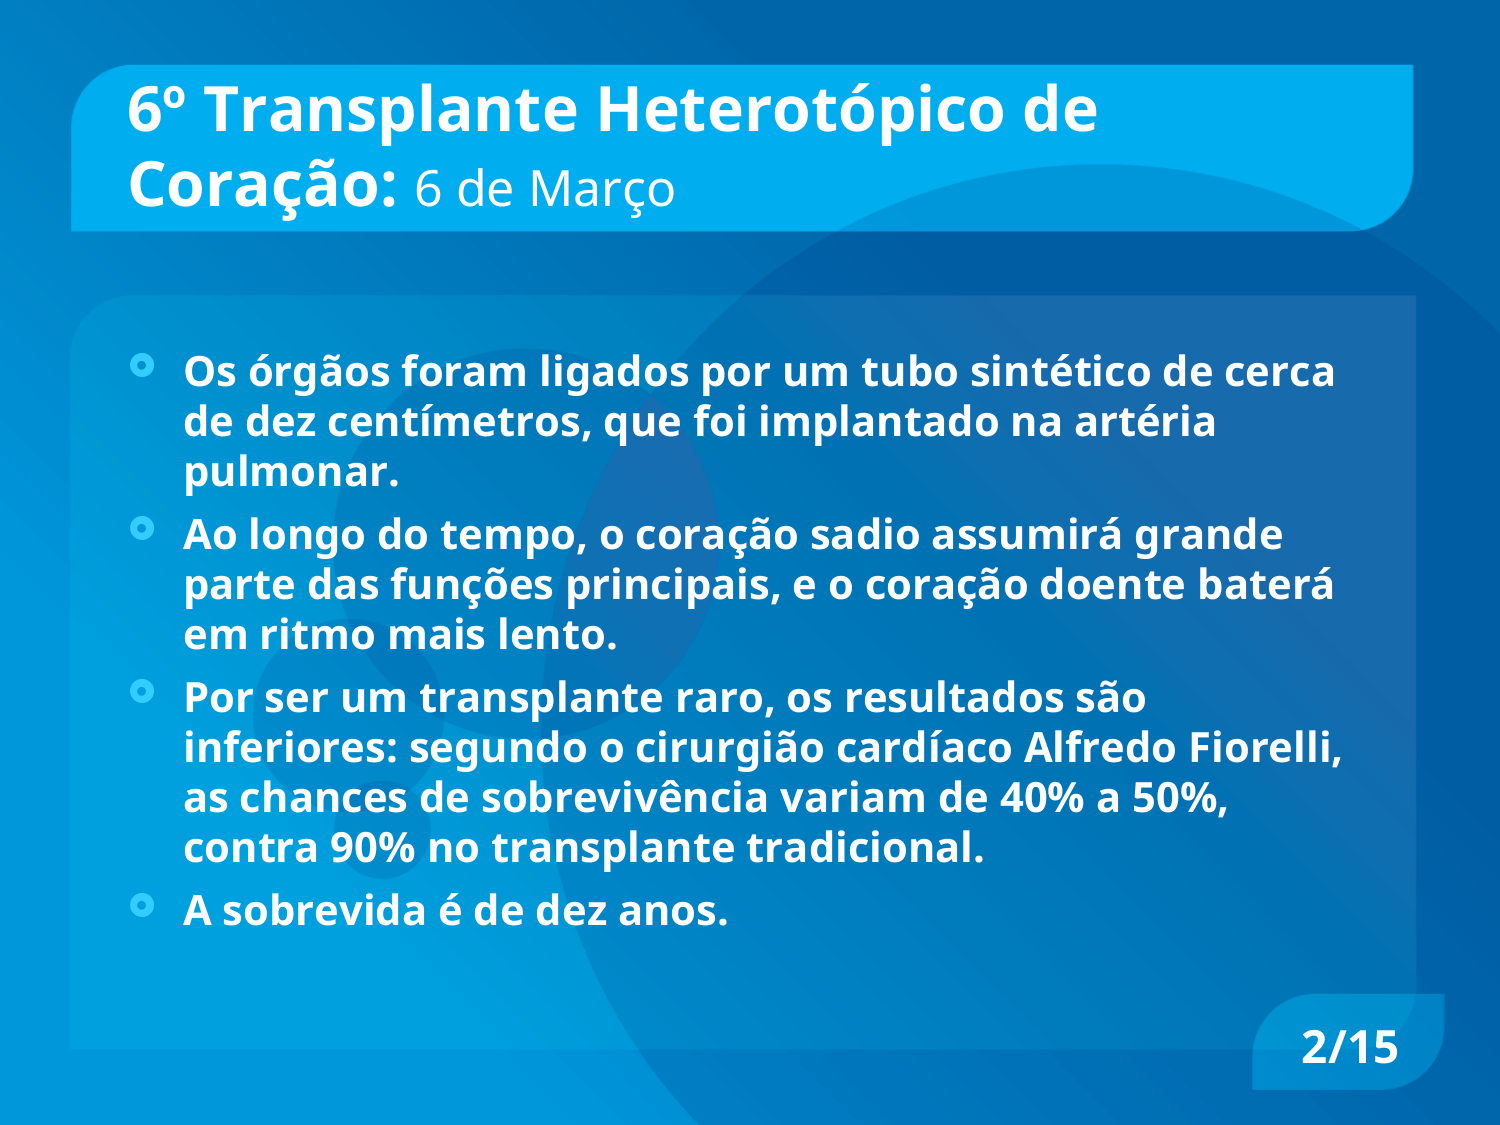

# 6º Transplante Heterotópico de Coração: 6 de Março
Os órgãos foram ligados por um tubo sintético de cerca de dez centímetros, que foi implantado na artéria pulmonar.
Ao longo do tempo, o coração sadio assumirá grande parte das funções principais, e o coração doente baterá em ritmo mais lento.
Por ser um transplante raro, os resultados são inferiores: segundo o cirurgião cardíaco Alfredo Fiorelli, as chances de sobrevivência variam de 40% a 50%, contra 90% no transplante tradicional.
A sobrevida é de dez anos.
2/15